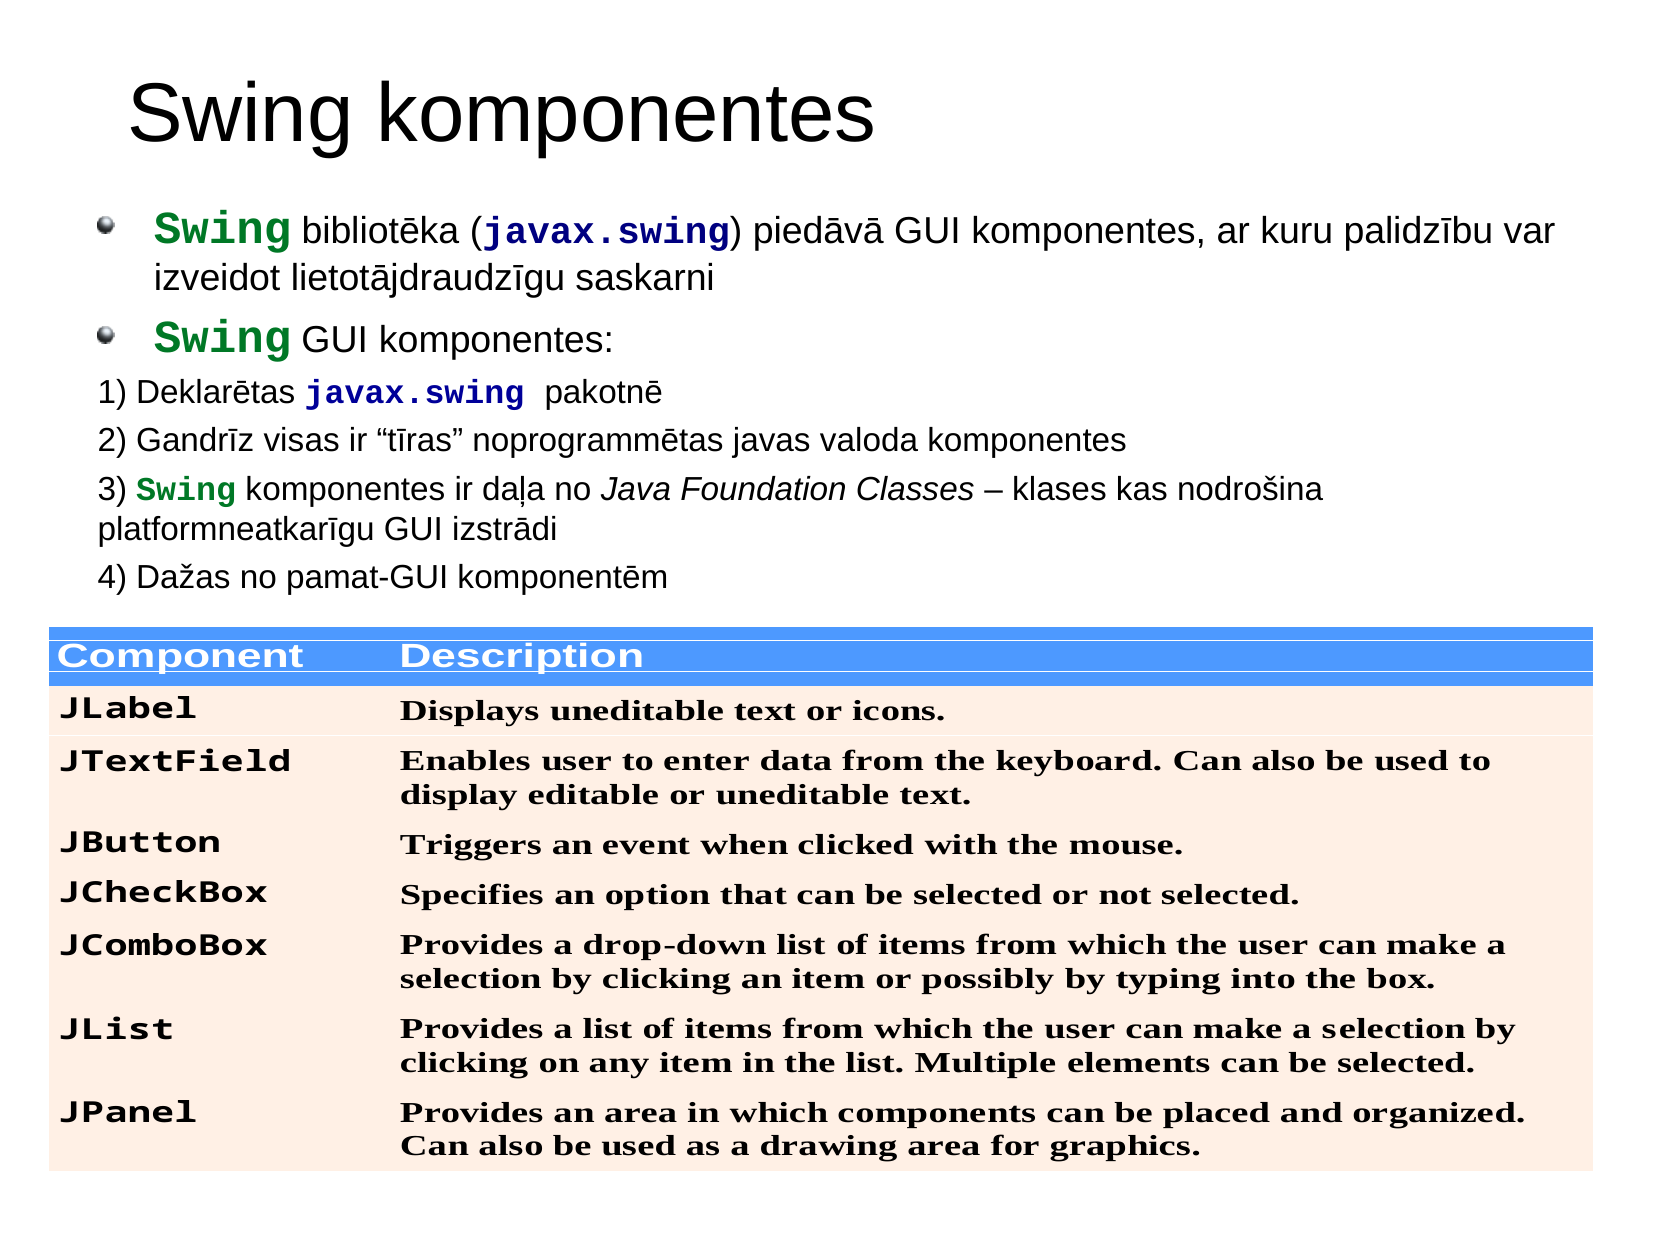

# Swing komponentes
Swing bibliotēka (javax.swing) piedāvā GUI komponentes, ar kuru palidzību var izveidot lietotājdraudzīgu saskarni
Swing GUI komponentes:
 Deklarētas javax.swing pakotnē
 Gandrīz visas ir “tīras” noprogrammētas javas valoda komponentes
 Swing komponentes ir daļa no Java Foundation Classes – klases kas nodrošina platformneatkarīgu GUI izstrādi
 Dažas no pamat-GUI komponentēm